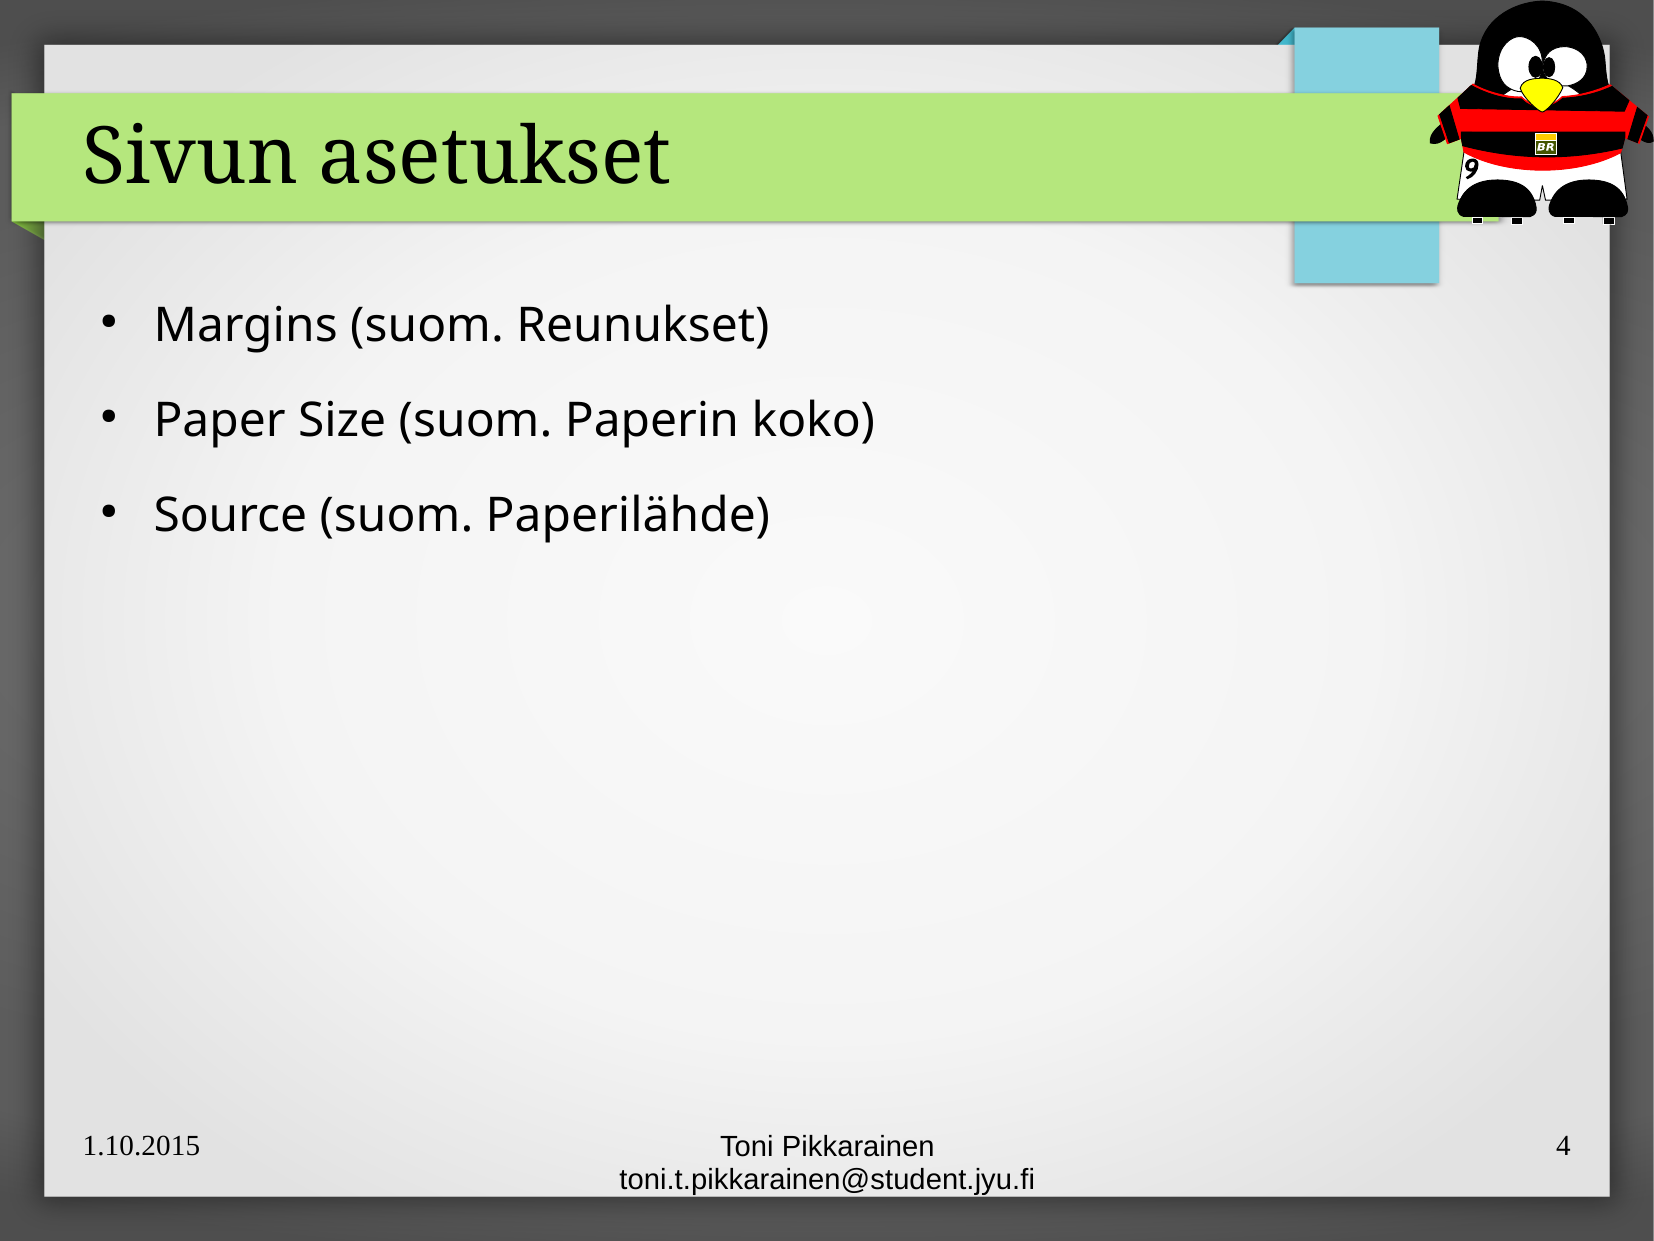

# Sivun asetukset
Margins (suom. Reunukset)
Paper Size (suom. Paperin koko)
Source (suom. Paperilähde)
1.10.2015
4